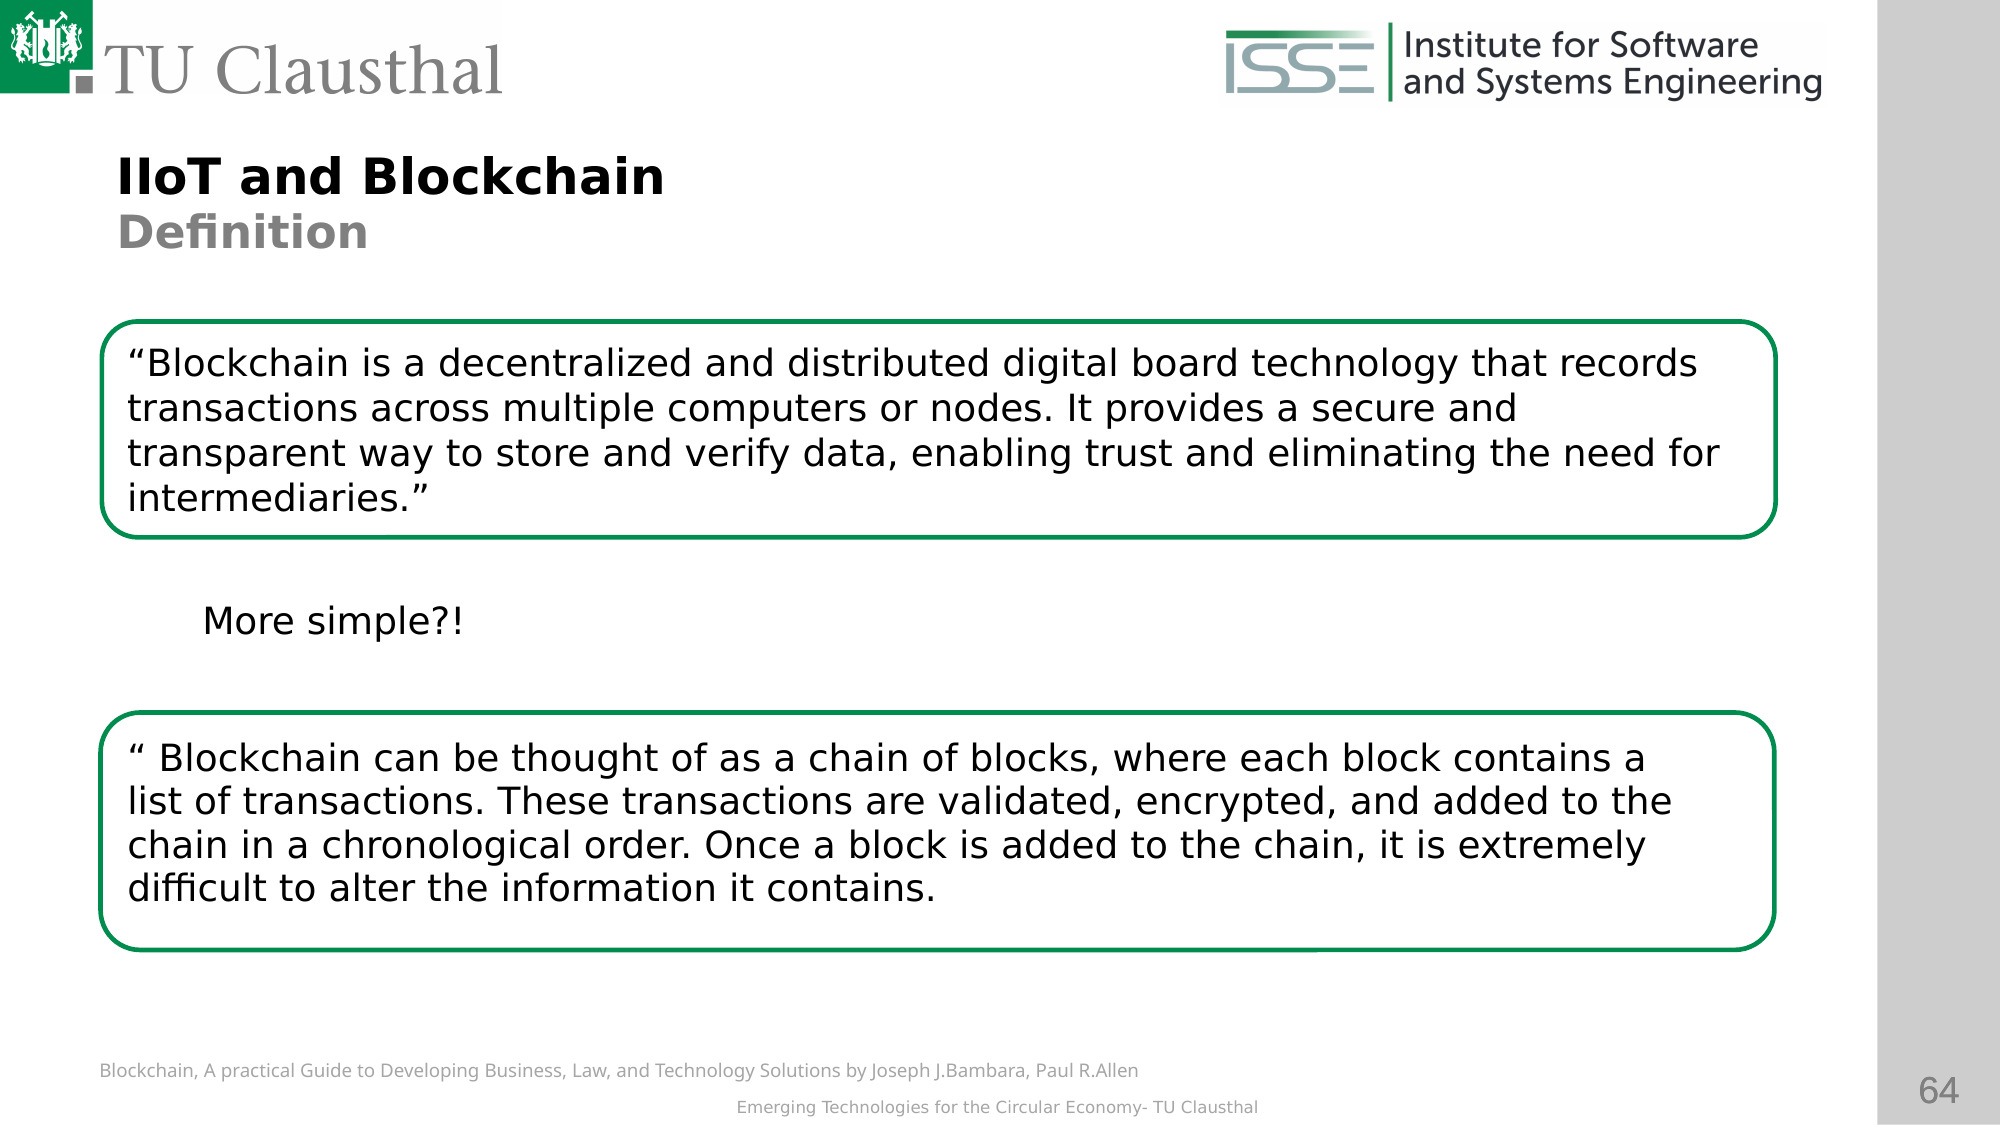

IIoT and Blockchain
Definition
“Blockchain is a decentralized and distributed digital board technology that records transactions across multiple computers or nodes. It provides a secure and transparent way to store and verify data, enabling trust and eliminating the need for intermediaries.”
More simple?!
“ Blockchain can be thought of as a chain of blocks, where each block contains a list of transactions. These transactions are validated, encrypted, and added to the chain in a chronological order. Once a block is added to the chain, it is extremely difficult to alter the information it contains.
Blockchain, A practical Guide to Developing Business, Law, and Technology Solutions by Joseph J.Bambara, Paul R.Allen